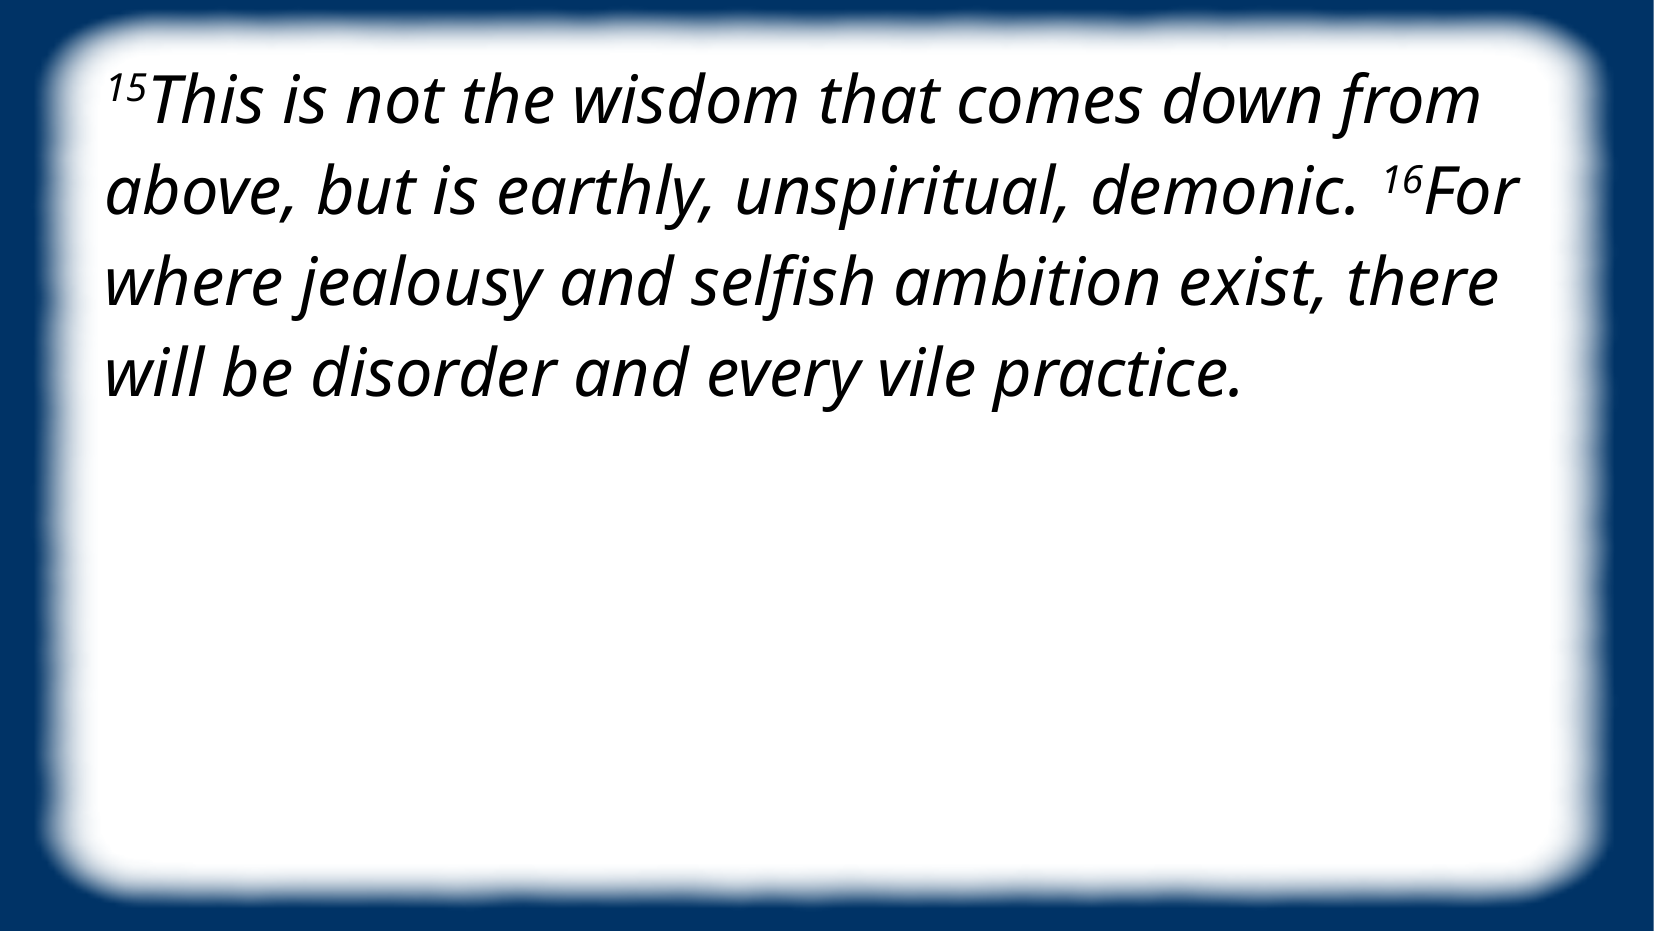

15This is not the wisdom that comes down from above, but is earthly, unspiritual, demonic. 16For where jealousy and selfish ambition exist, there will be disorder and every vile practice.